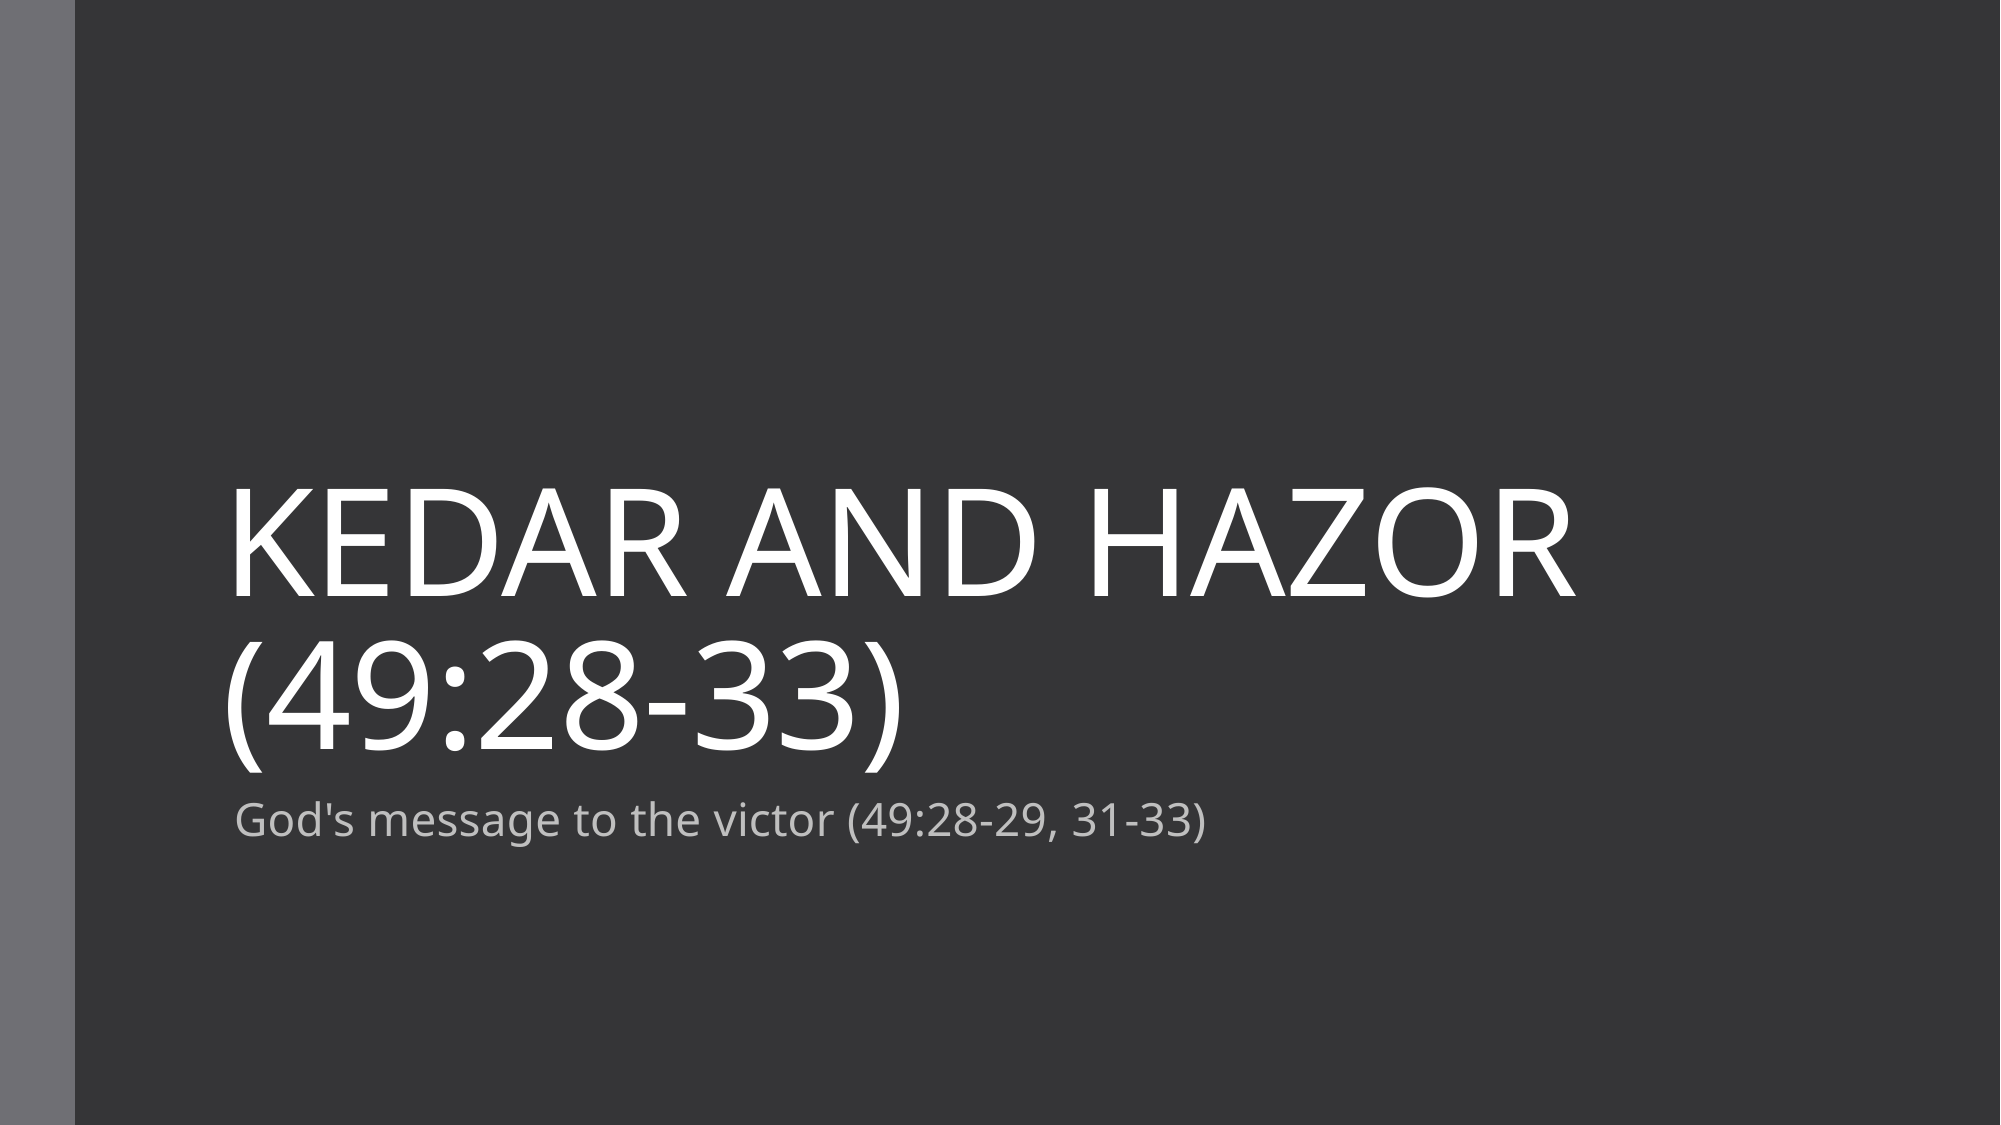

# KEDAR AND HAZOR (49:28-33)
 God's message to the victor (49:28-29, 31-33)